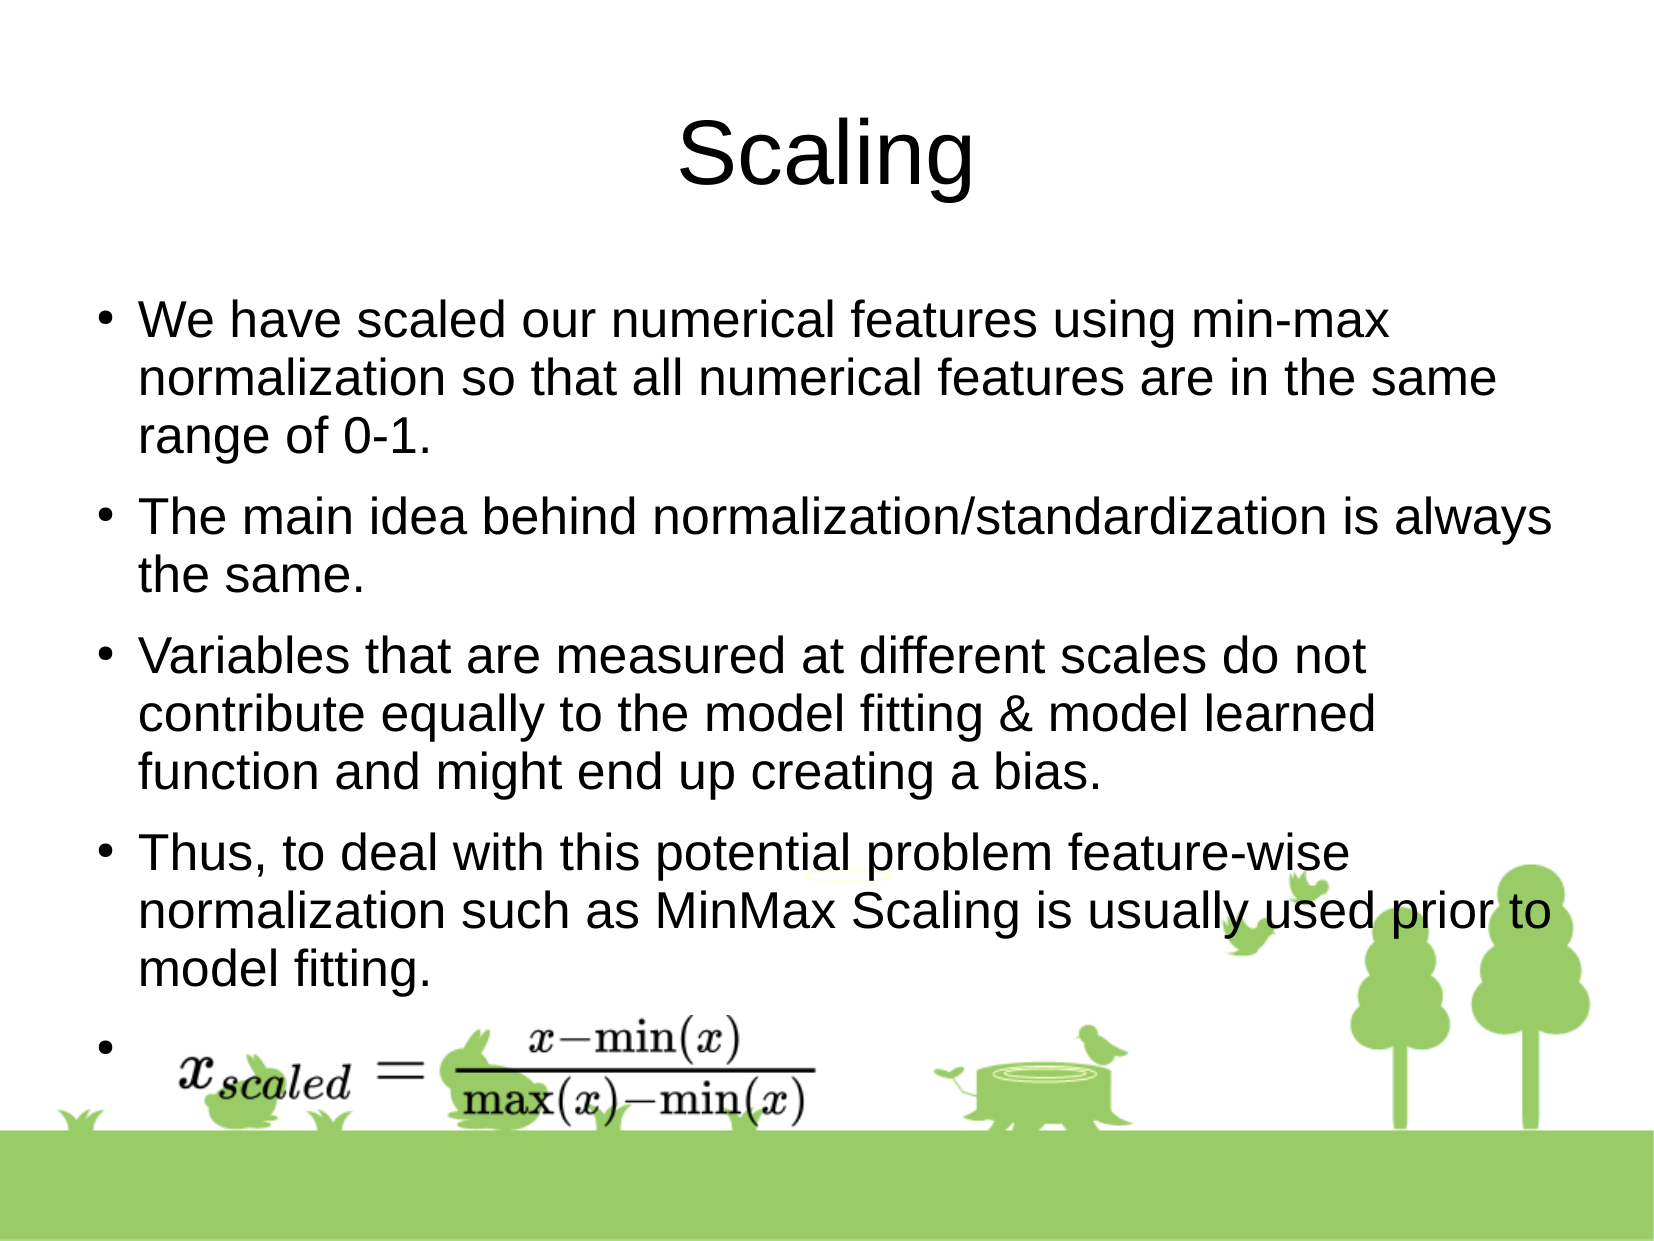

# Scaling
We have scaled our numerical features using min-max normalization so that all numerical features are in the same range of 0-1.
The main idea behind normalization/standardization is always the same.
Variables that are measured at different scales do not contribute equally to the model fitting & model learned function and might end up creating a bias.
Thus, to deal with this potential problem feature-wise normalization such as MinMax Scaling is usually used prior to model fitting.